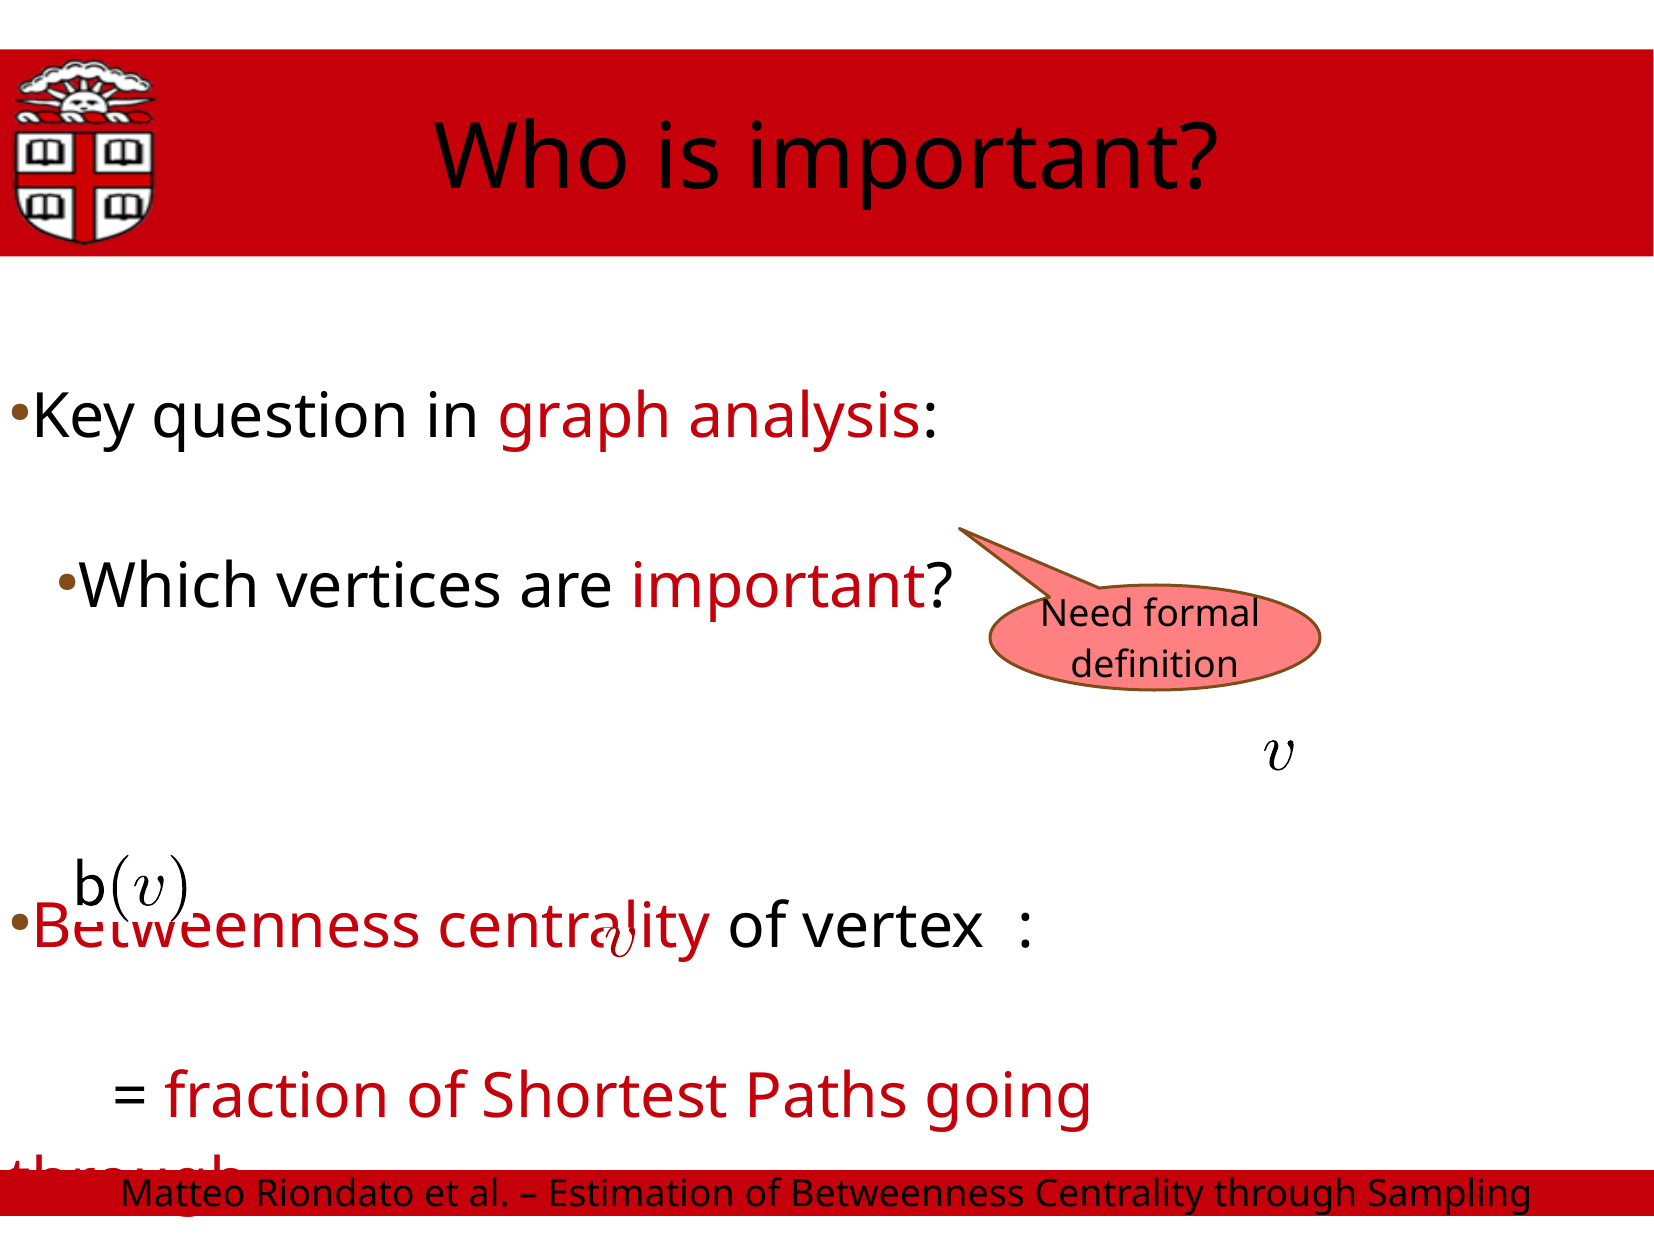

# Who is important?
Key question in graph analysis:
Which vertices are important?
Betweenness centrality of vertex :
 = fraction of Shortest Paths going 					 through
Need formal
definition
Matteo Riondato et al. – Estimation of Betweenness Centrality through Sampling